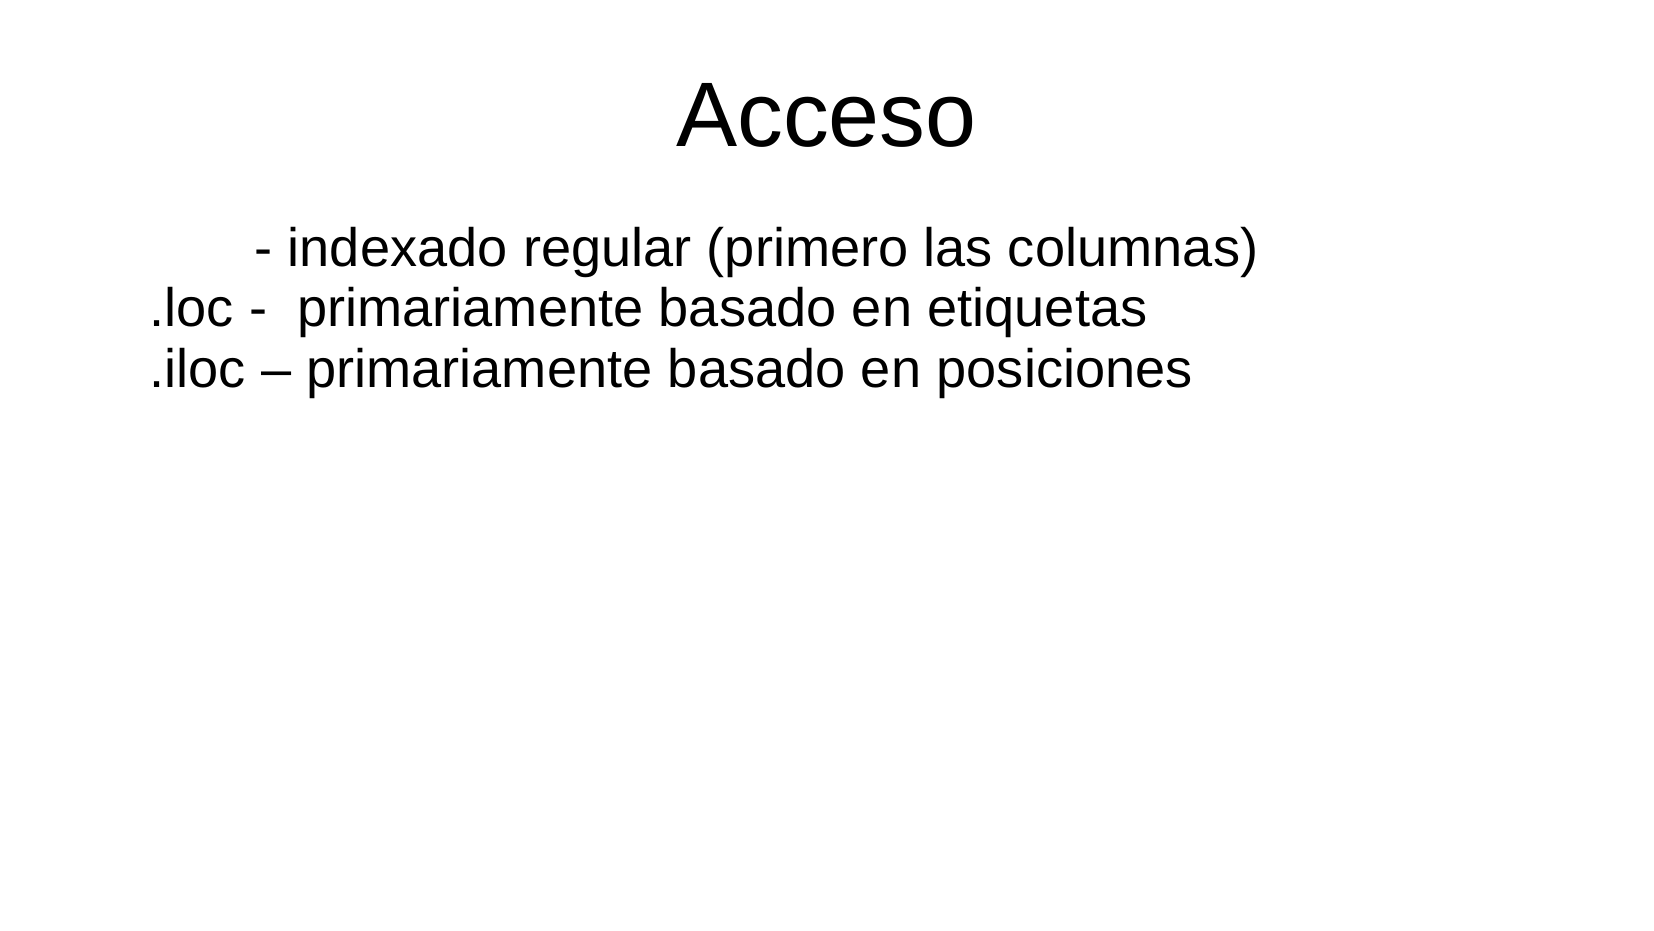

# Acceso
 - indexado regular (primero las columnas)
.loc - primariamente basado en etiquetas
.iloc – primariamente basado en posiciones